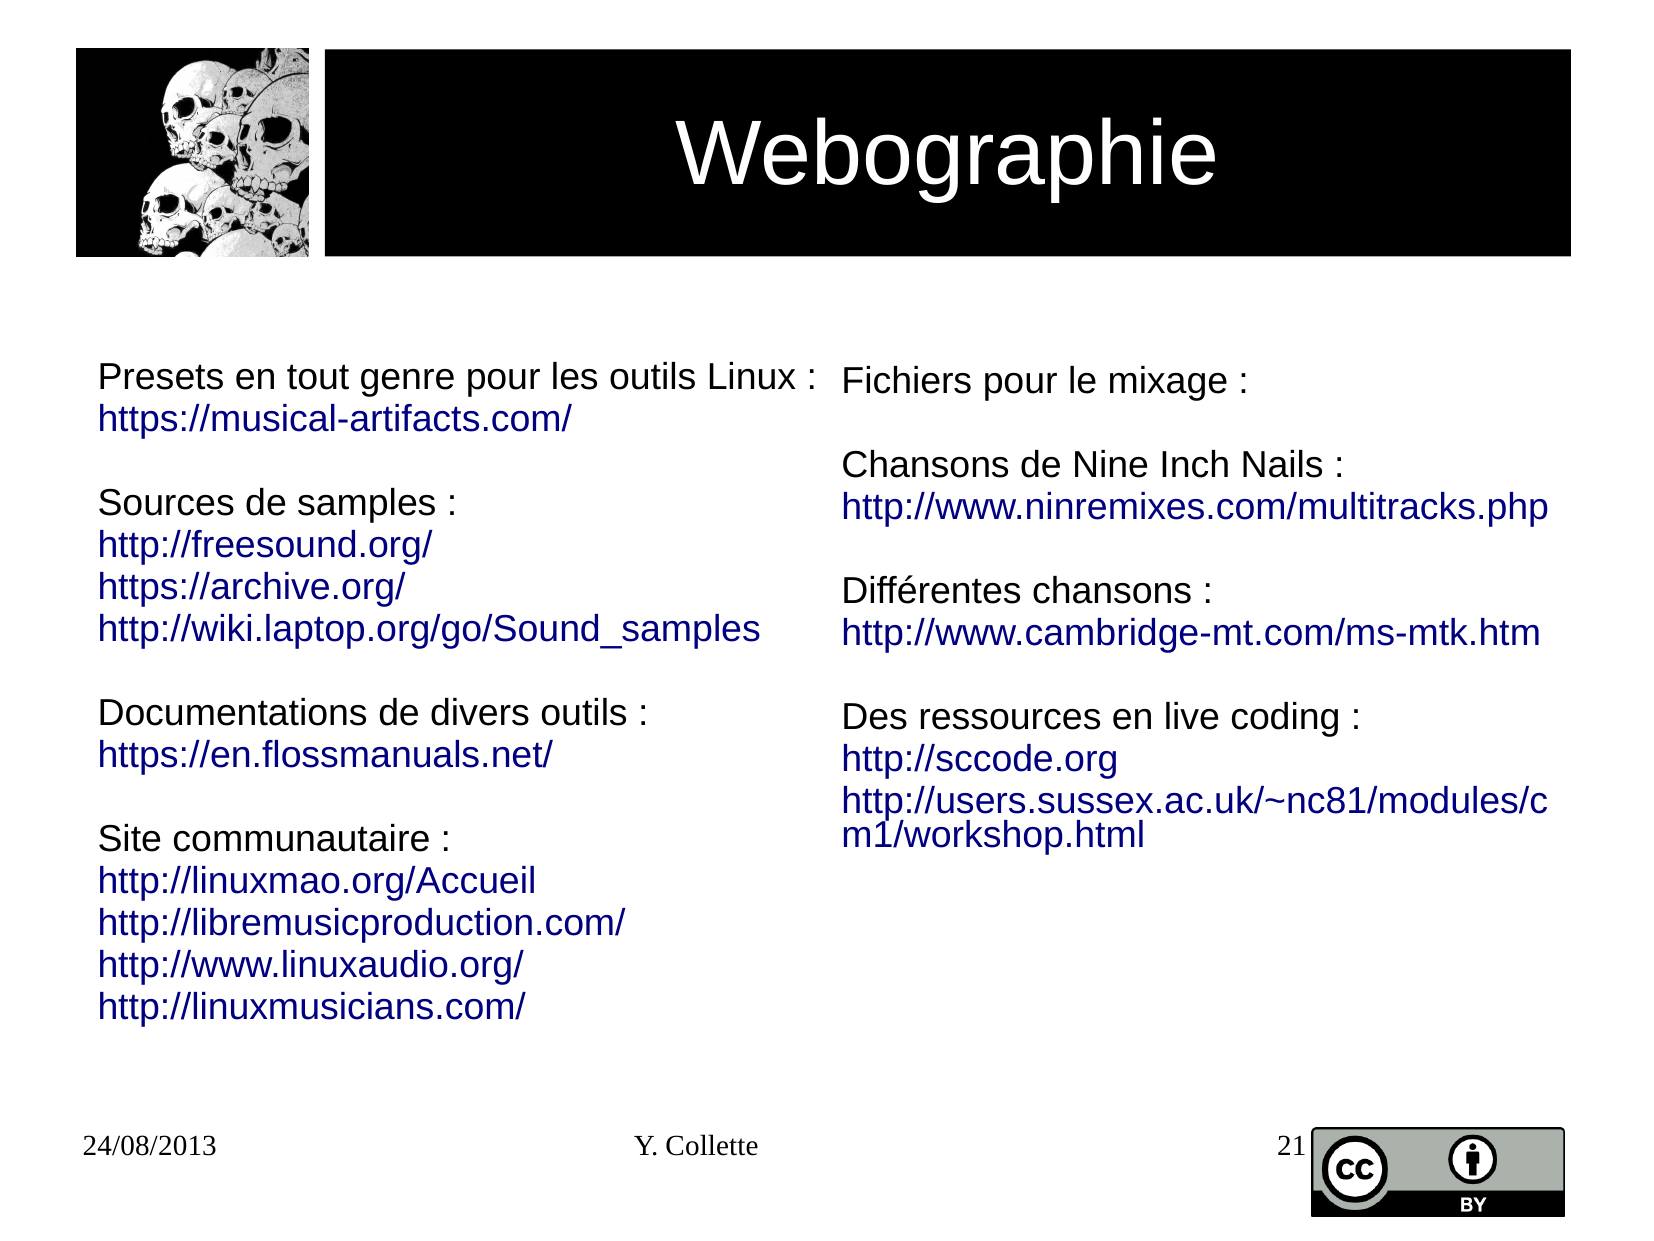

# Webographie
Presets en tout genre pour les outils Linux :
https://musical-artifacts.com/
Sources de samples :
http://freesound.org/
https://archive.org/
http://wiki.laptop.org/go/Sound_samples
Documentations de divers outils :
https://en.flossmanuals.net/
Site communautaire :
http://linuxmao.org/Accueil
http://libremusicproduction.com/
http://www.linuxaudio.org/
http://linuxmusicians.com/
Fichiers pour le mixage :
Chansons de Nine Inch Nails :
http://www.ninremixes.com/multitracks.php
Différentes chansons :
http://www.cambridge-mt.com/ms-mtk.htm
Des ressources en live coding :
http://sccode.org
http://users.sussex.ac.uk/~nc81/modules/cm1/workshop.html
Y. Collette
21